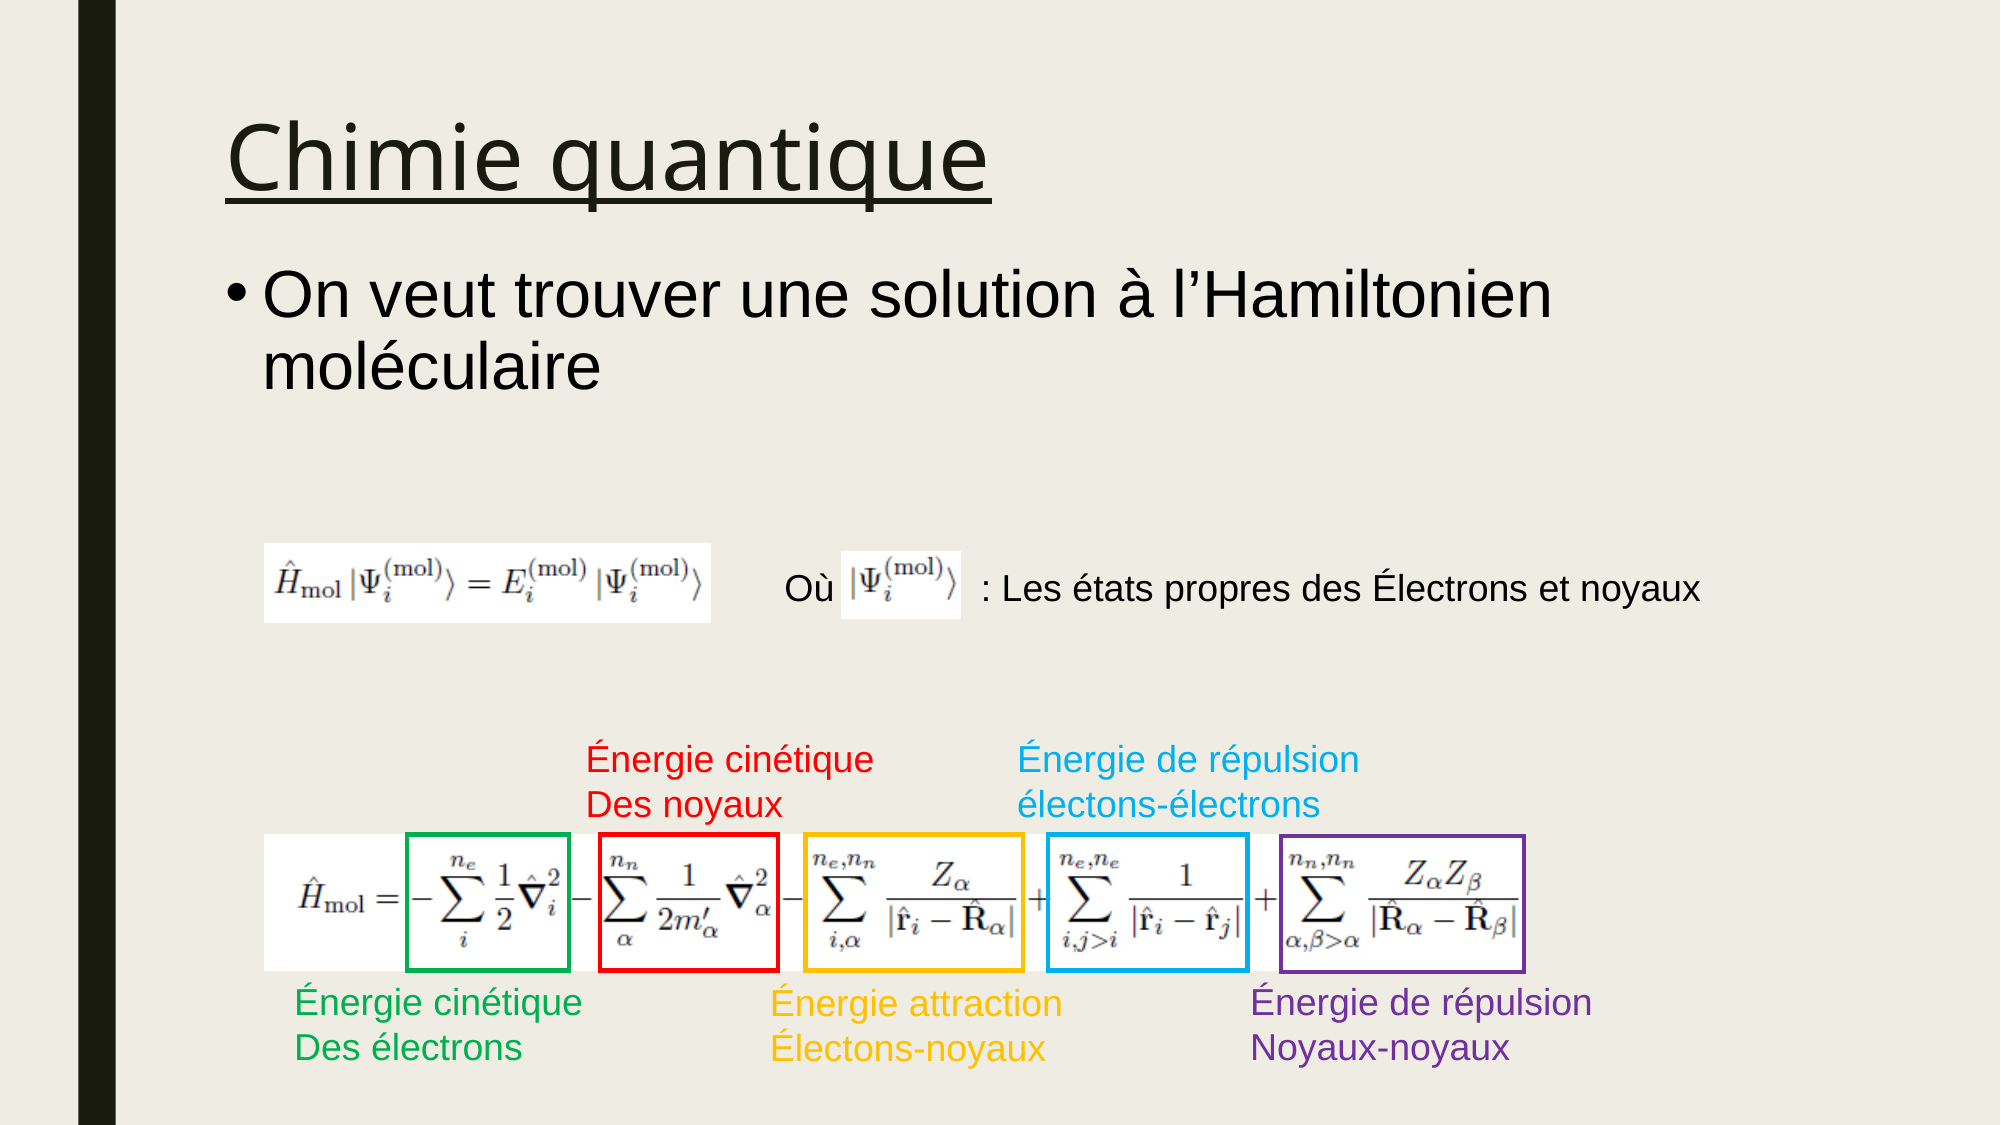

Chimie quantique
# On veut trouver une solution à l’Hamiltonien moléculaire
Où : Les états propres des Électrons et noyaux
Énergie de répulsion
électons-électrons
Énergie cinétique
Des noyaux
Énergie cinétique
Des électrons
Énergie de répulsion
Noyaux-noyaux
Énergie attraction
Électons-noyaux